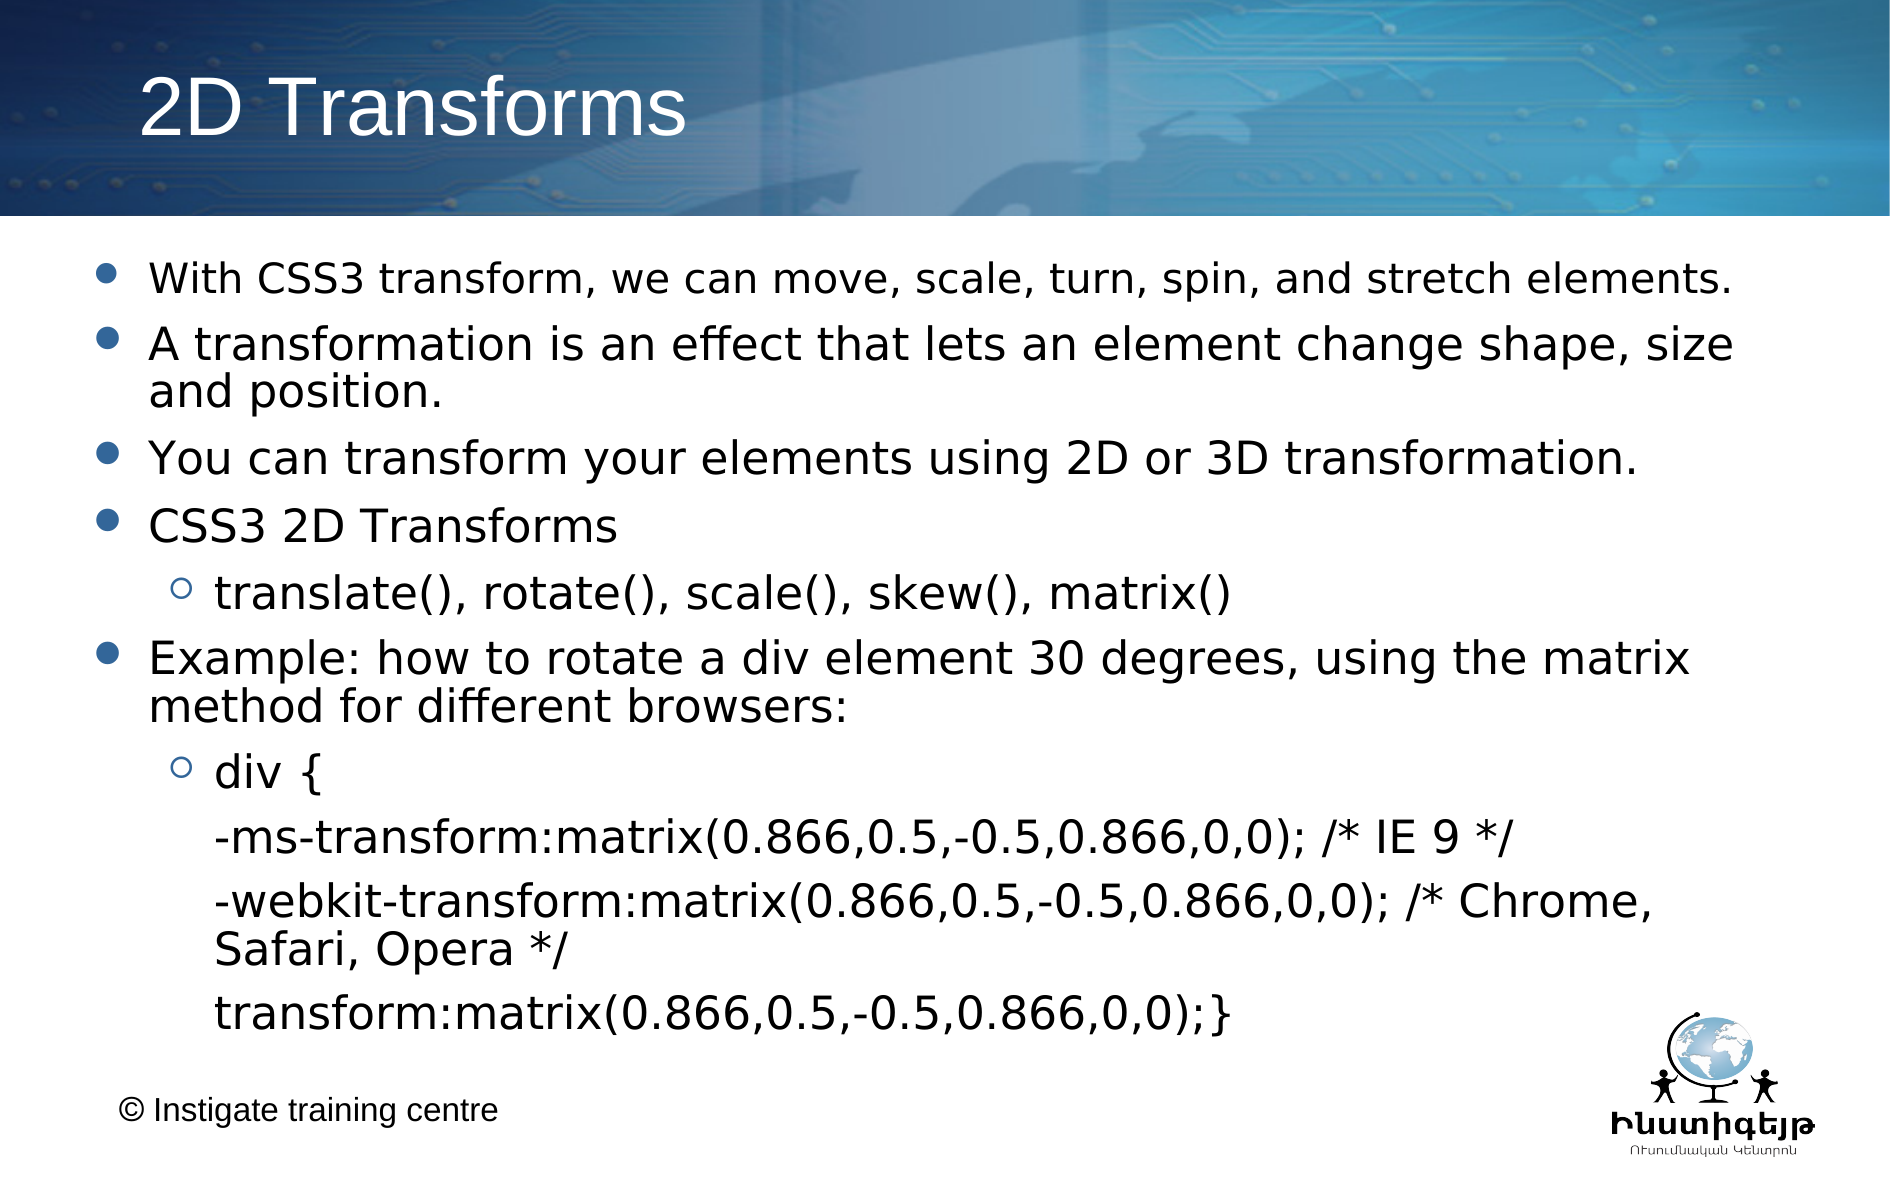

2D Transforms
# With CSS3 transform, we can move, scale, turn, spin, and stretch elements.
A transformation is an effect that lets an element change shape, size and position.
You can transform your elements using 2D or 3D transformation.
CSS3 2D Transforms
translate(), rotate(), scale(), skew(), matrix()
Example: how to rotate a div element 30 degrees, using the matrix method for different browsers:
div {
-ms-transform:matrix(0.866,0.5,-0.5,0.866,0,0); /* IE 9 */
-webkit-transform:matrix(0.866,0.5,-0.5,0.866,0,0); /* Chrome, Safari, Opera */
transform:matrix(0.866,0.5,-0.5,0.866,0,0);}